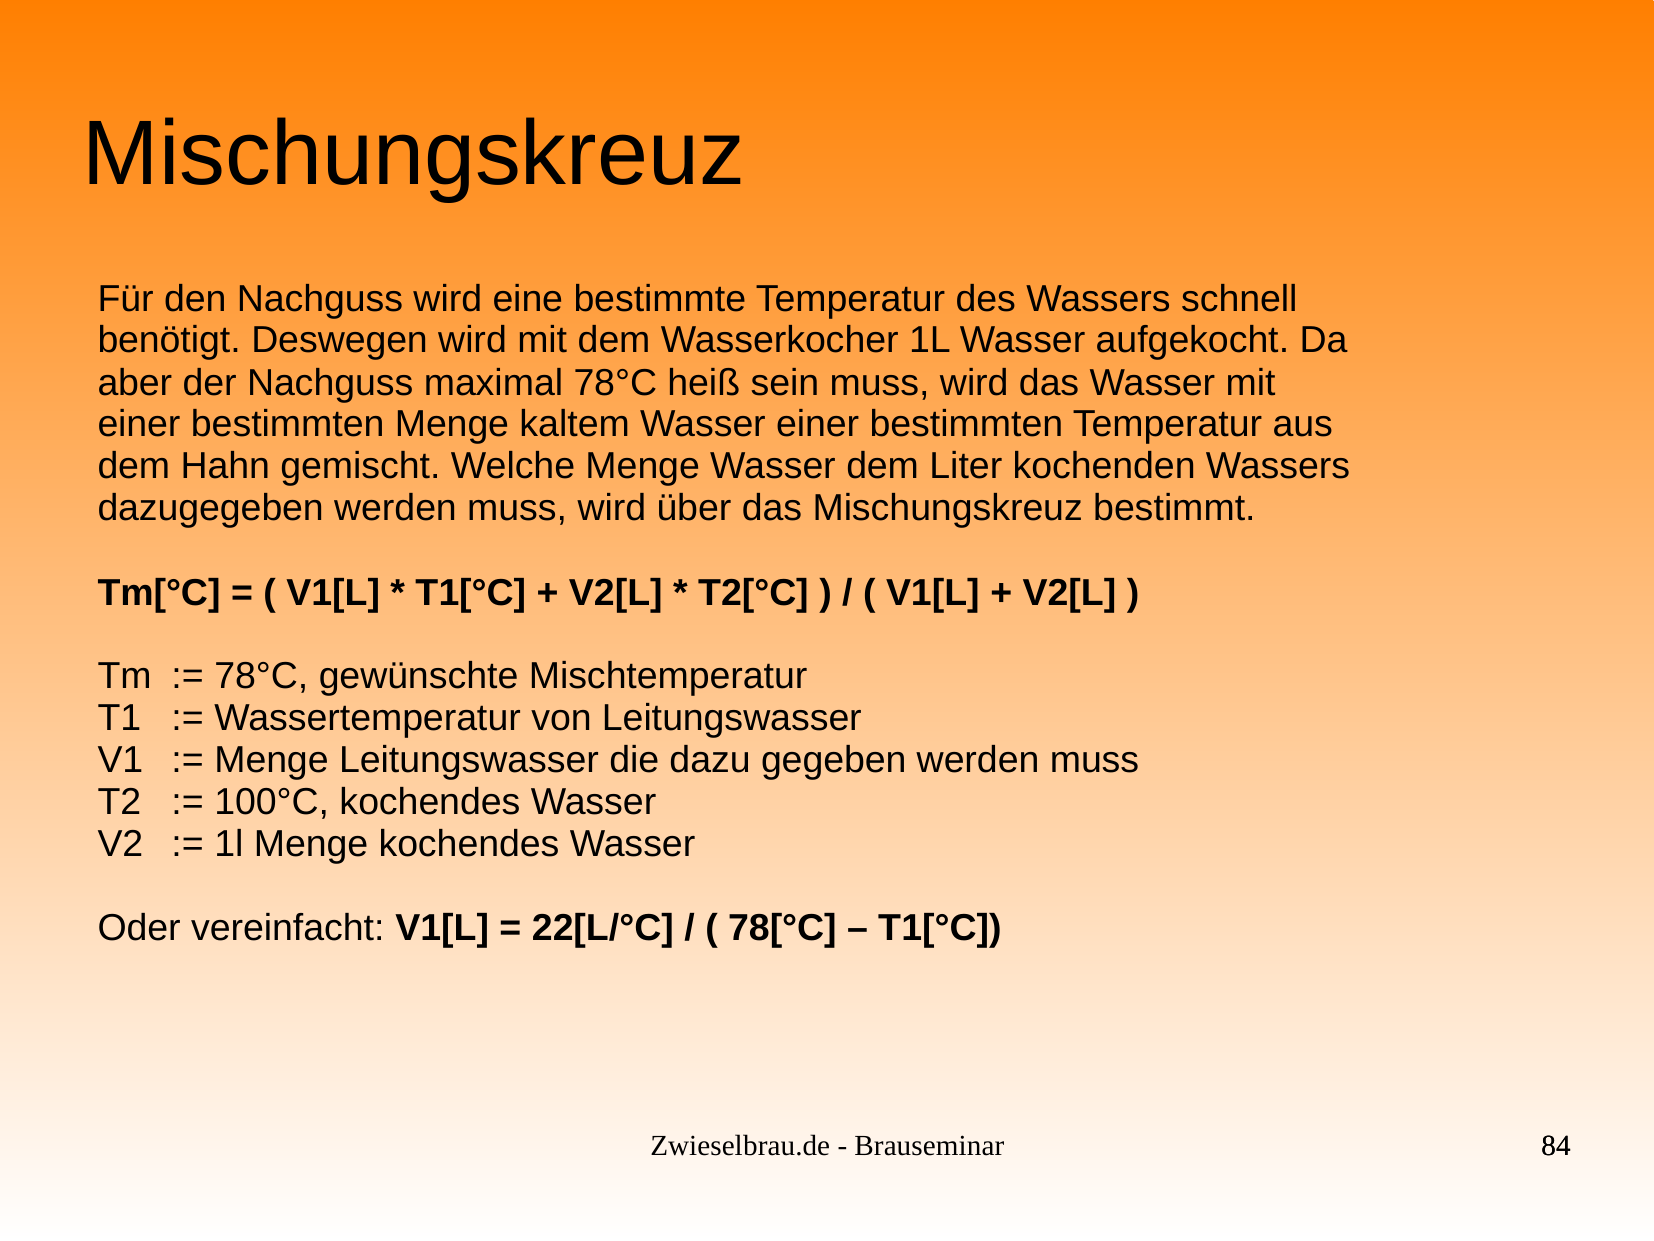

# Mischungskreuz
Für den Nachguss wird eine bestimmte Temperatur des Wassers schnell benötigt. Deswegen wird mit dem Wasserkocher 1L Wasser aufgekocht. Da aber der Nachguss maximal 78°C heiß sein muss, wird das Wasser mit einer bestimmten Menge kaltem Wasser einer bestimmten Temperatur aus dem Hahn gemischt. Welche Menge Wasser dem Liter kochenden Wassers dazugegeben werden muss, wird über das Mischungskreuz bestimmt.
Tm[°C] = ( V1[L] * T1[°C] + V2[L] * T2[°C] ) / ( V1[L] + V2[L] )
Tm	:= 78°C, gewünschte Mischtemperatur
T1 	:= Wassertemperatur von Leitungswasser
V1 	:= Menge Leitungswasser die dazu gegeben werden muss
T2 	:= 100°C, kochendes Wasser
V2 	:= 1l Menge kochendes Wasser
Oder vereinfacht: V1[L] = 22[L/°C] / ( 78[°C] – T1[°C])
Zwieselbrau.de - Brauseminar
84